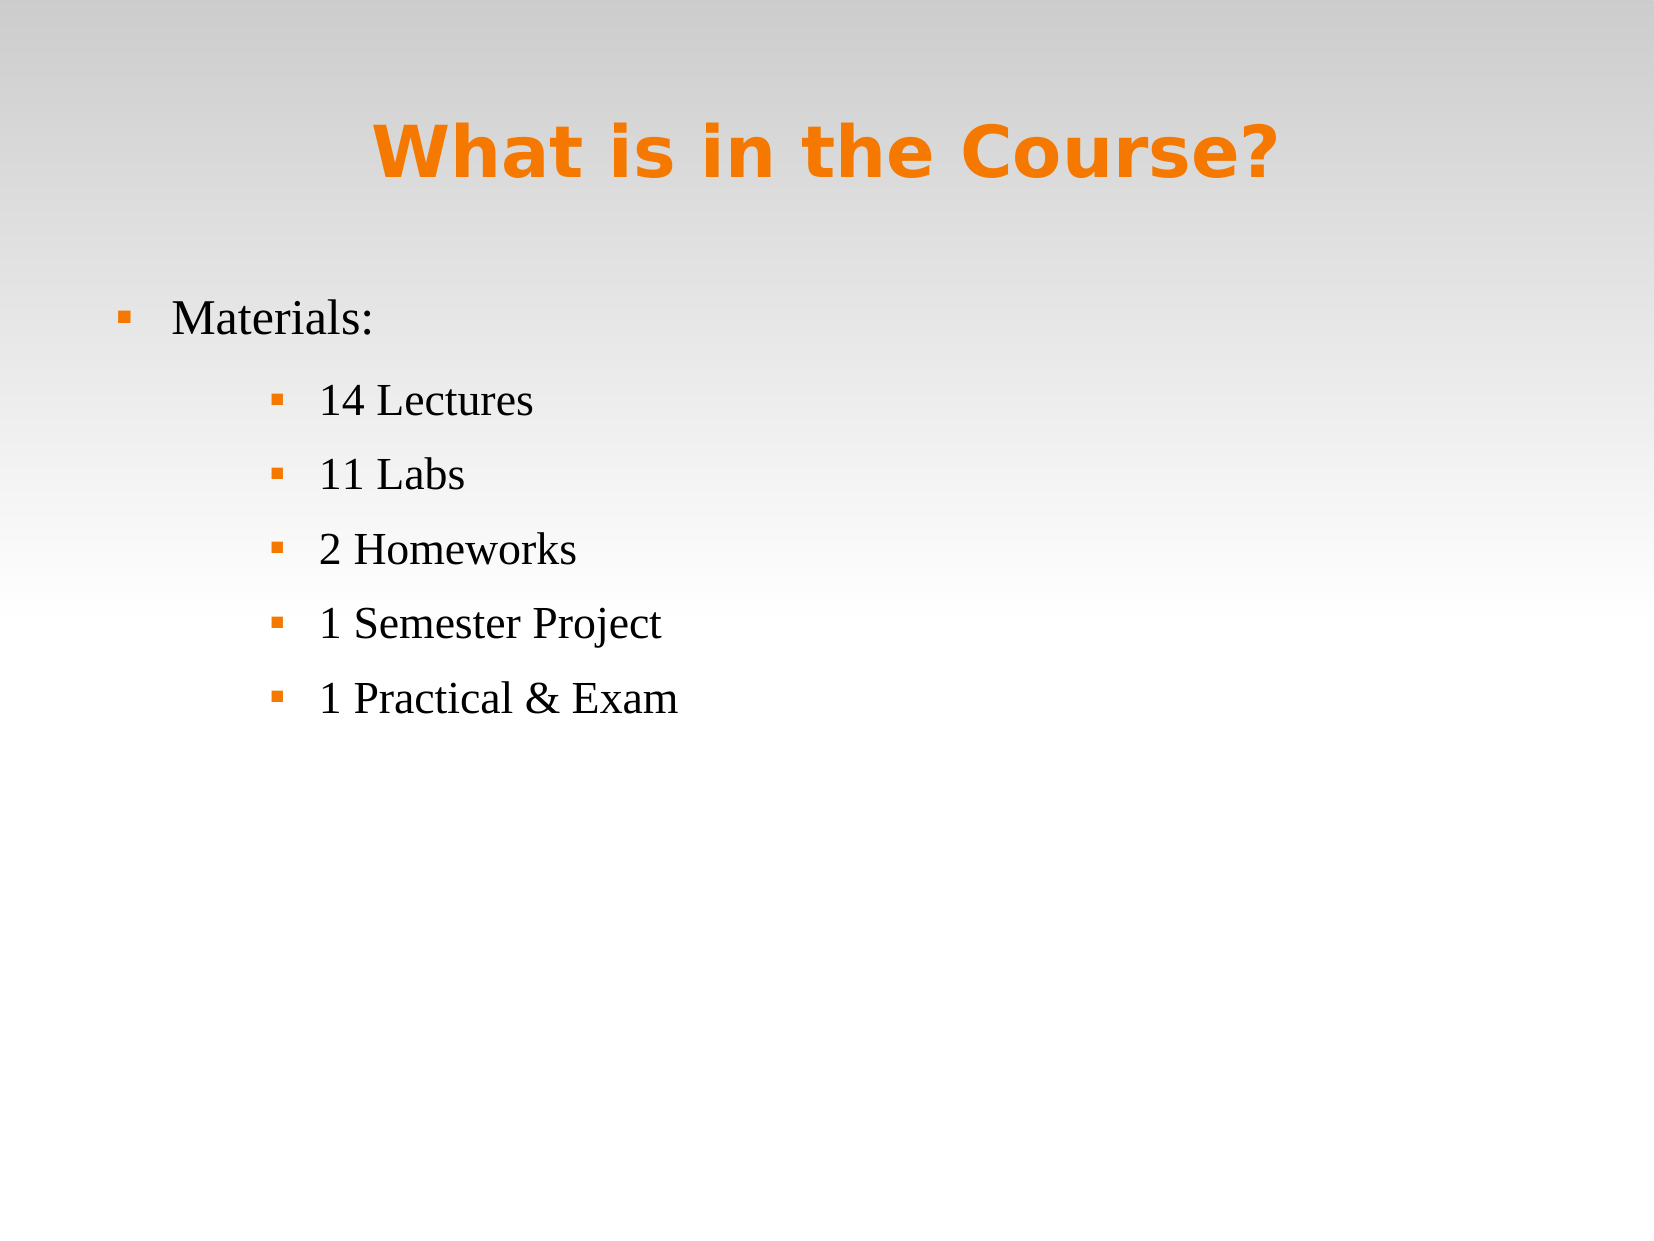

# What is in the Course?
Materials:
14 Lectures
11 Labs
2 Homeworks
1 Semester Project
1 Practical & Exam